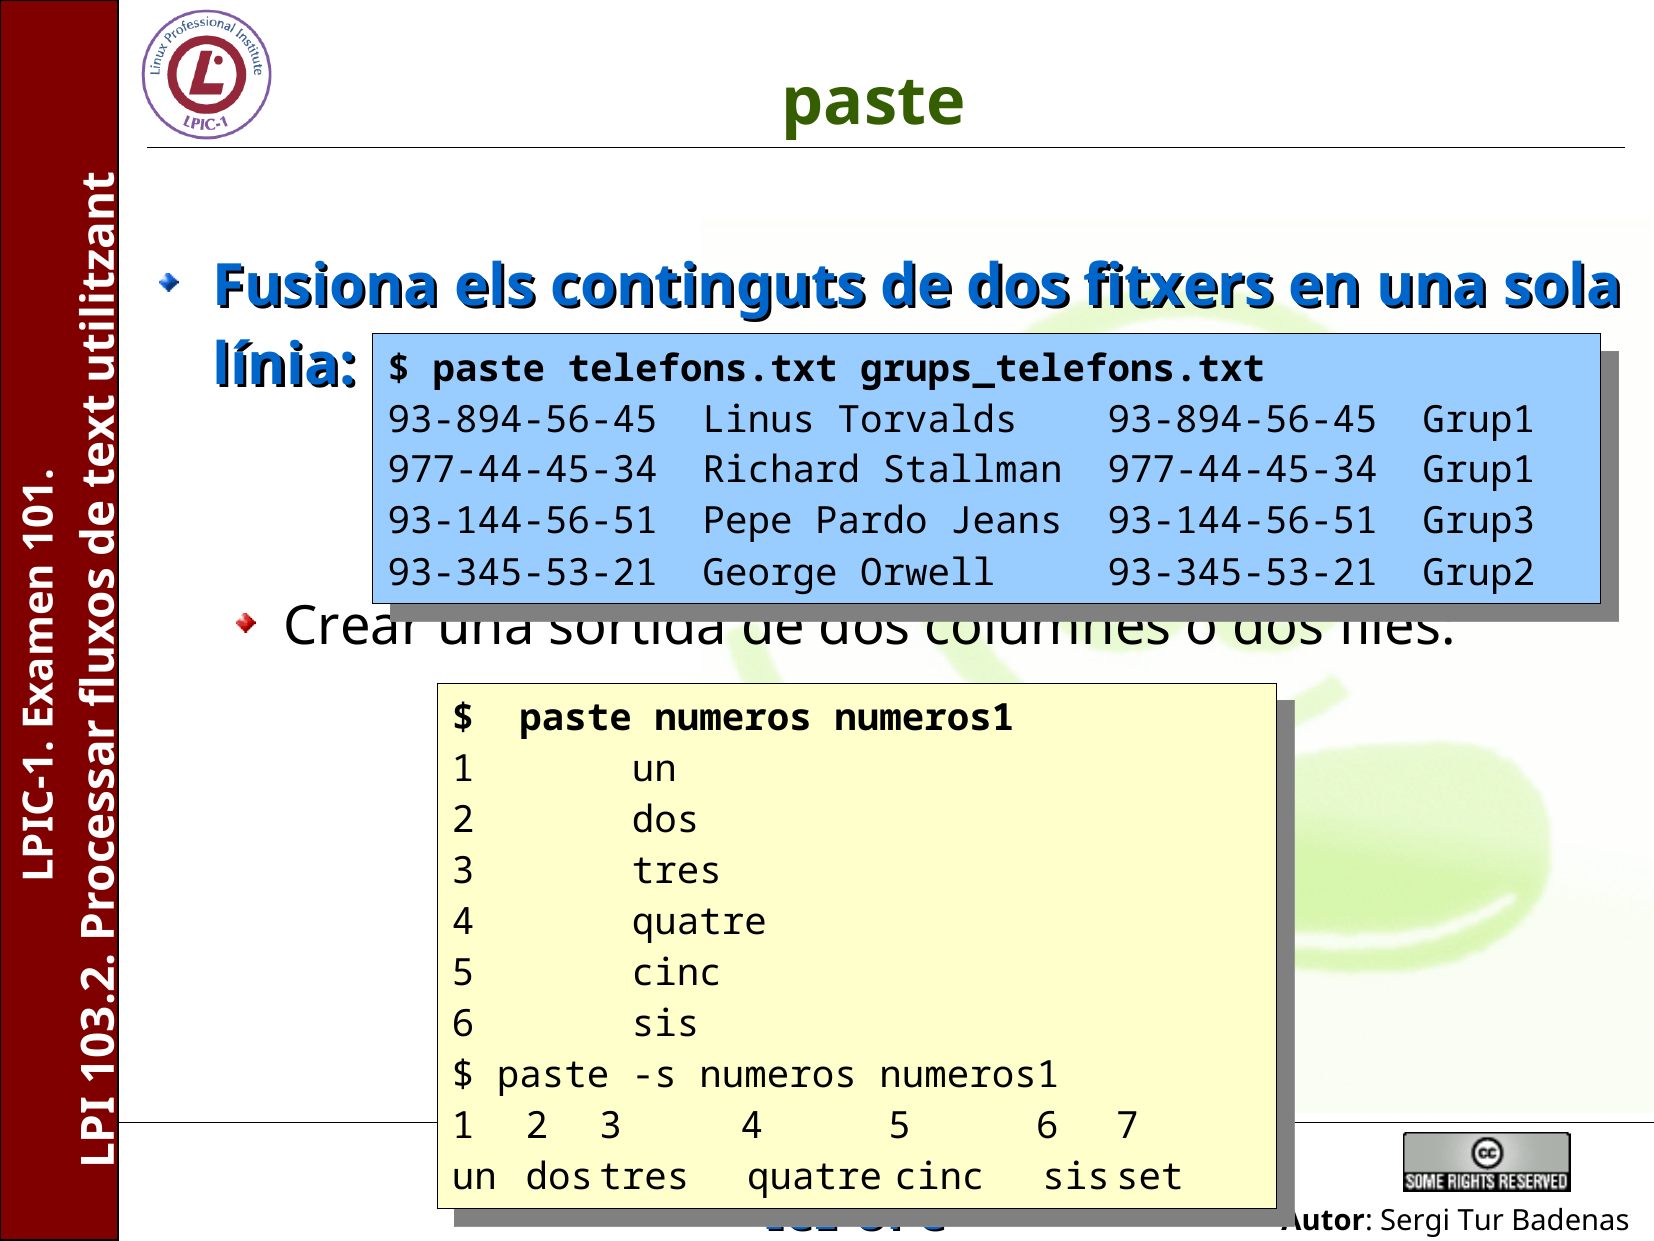

# paste
Fusiona els continguts de dos fitxers en una sola línia:
Crear una sortida de dos columnes o dos files:
$ paste telefons.txt grups_telefons.txt
93-894-56-45 Linus Torvalds 93-894-56-45 Grup1
977-44-45-34 Richard Stallman 977-44-45-34 Grup1
93-144-56-51 Pepe Pardo Jeans 93-144-56-51 Grup3
93-345-53-21 George Orwell 93-345-53-21 Grup2
$ paste numeros numeros1
1 un
2 dos
3 tres
4 quatre
5 cinc
6 sis
$ paste -s numeros numeros1
1	2	3	 4	 5	 6	7
un	dos	tres	quatre	cinc	sis	set